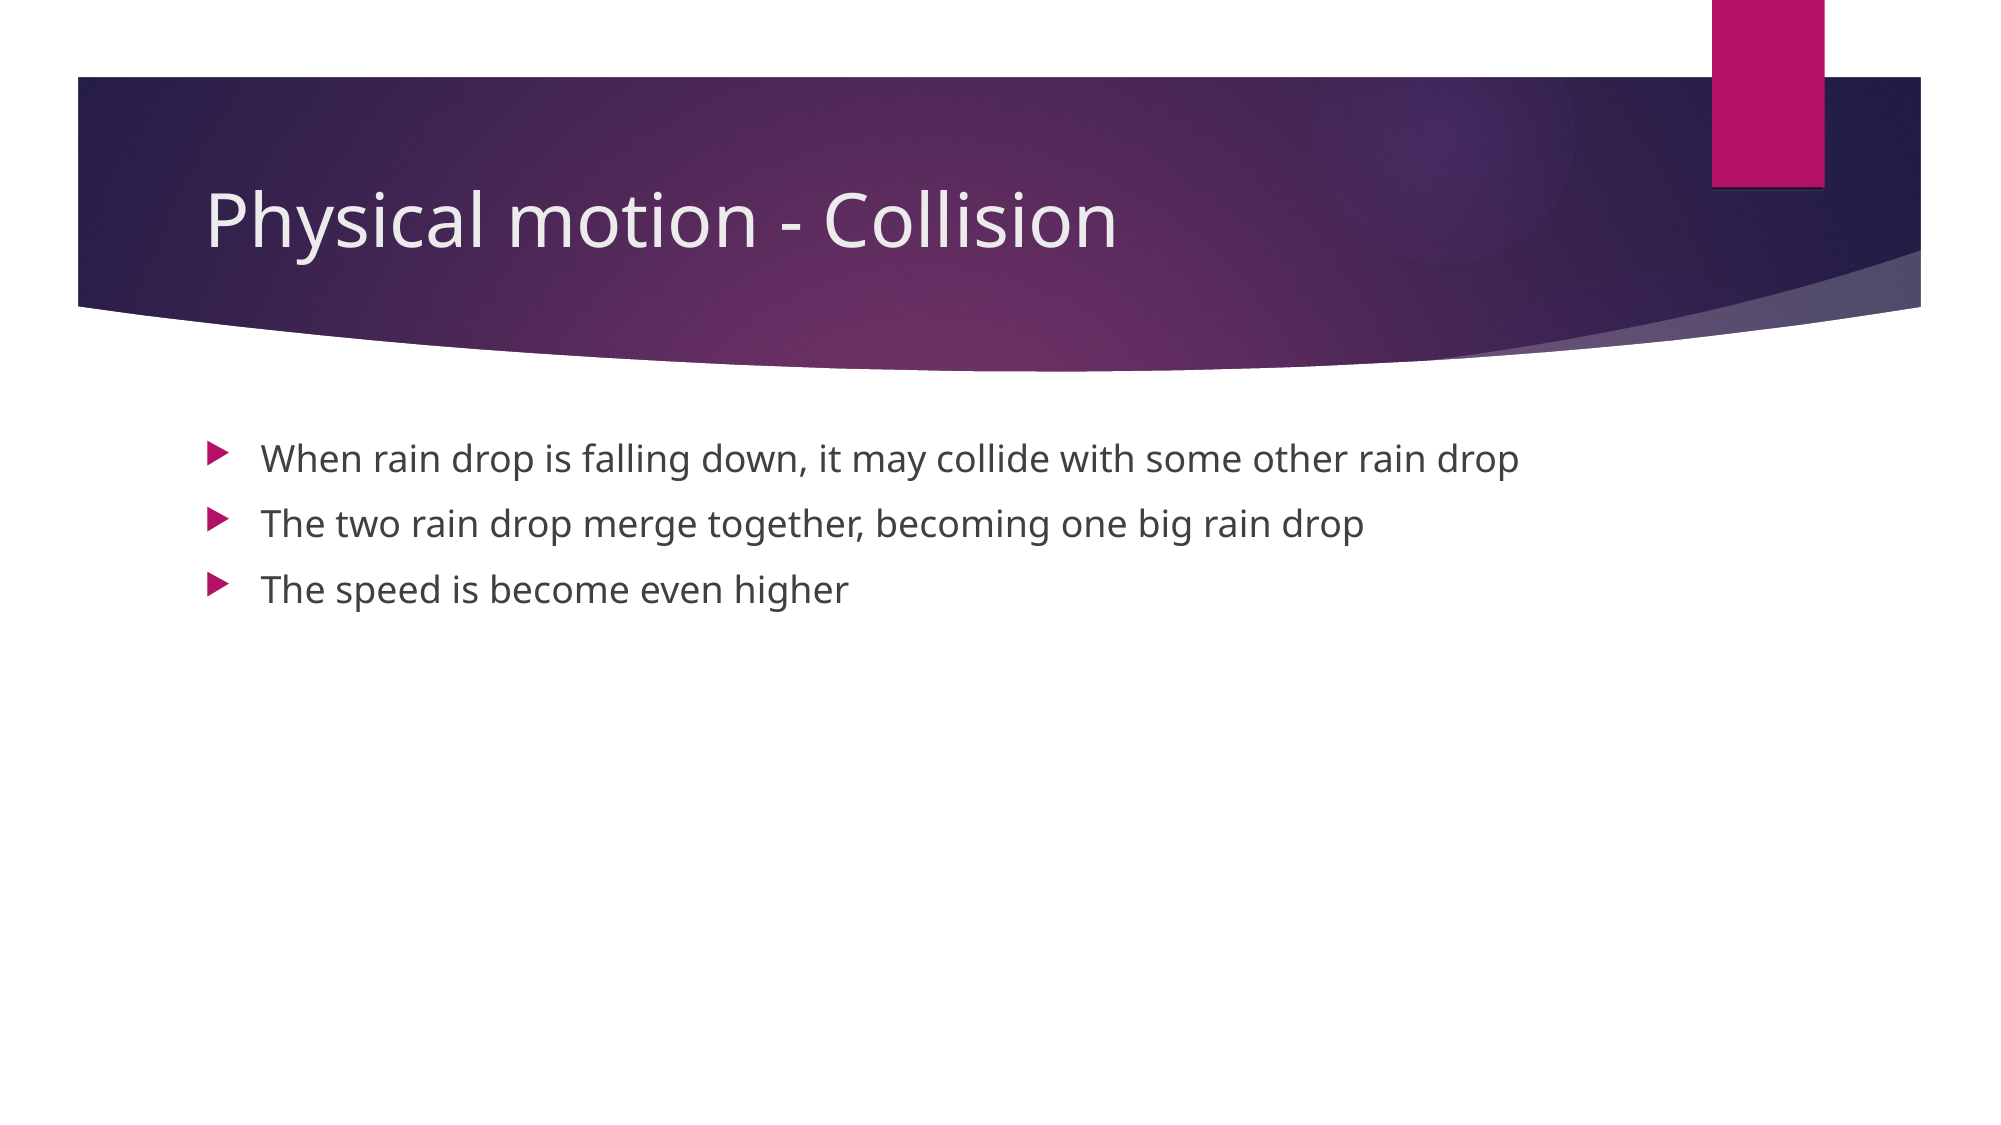

# Physical motion - Collision
When rain drop is falling down, it may collide with some other rain drop
The two rain drop merge together, becoming one big rain drop
The speed is become even higher